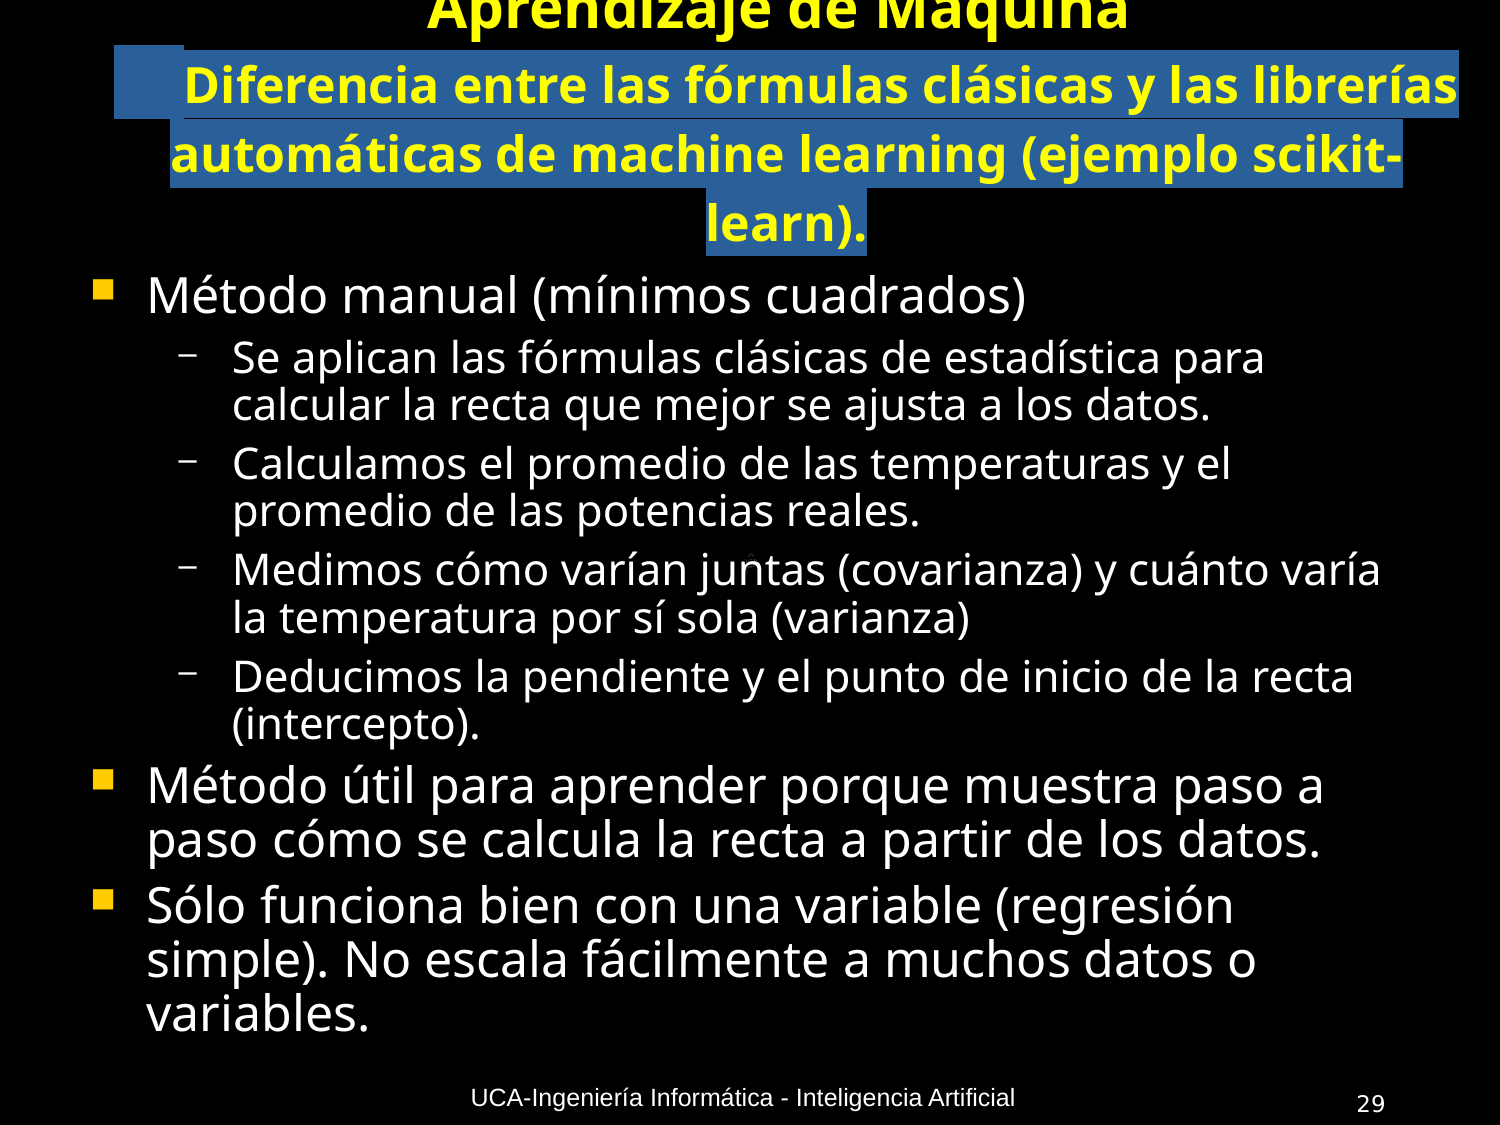

# Aprendizaje de Máquina Diferencia entre las fórmulas clásicas y las librerías automáticas de machine learning (ejemplo scikit-learn).
Método manual (mínimos cuadrados)
Se aplican las fórmulas clásicas de estadística para calcular la recta que mejor se ajusta a los datos.
Calculamos el promedio de las temperaturas y el promedio de las potencias reales.
Medimos cómo varían juntas (covarianza) y cuánto varía la temperatura por sí sola (varianza)
Deducimos la pendiente y el punto de inicio de la recta (intercepto).
Método útil para aprender porque muestra paso a paso cómo se calcula la recta a partir de los datos.
Sólo funciona bien con una variable (regresión simple). No escala fácilmente a muchos datos o variables.